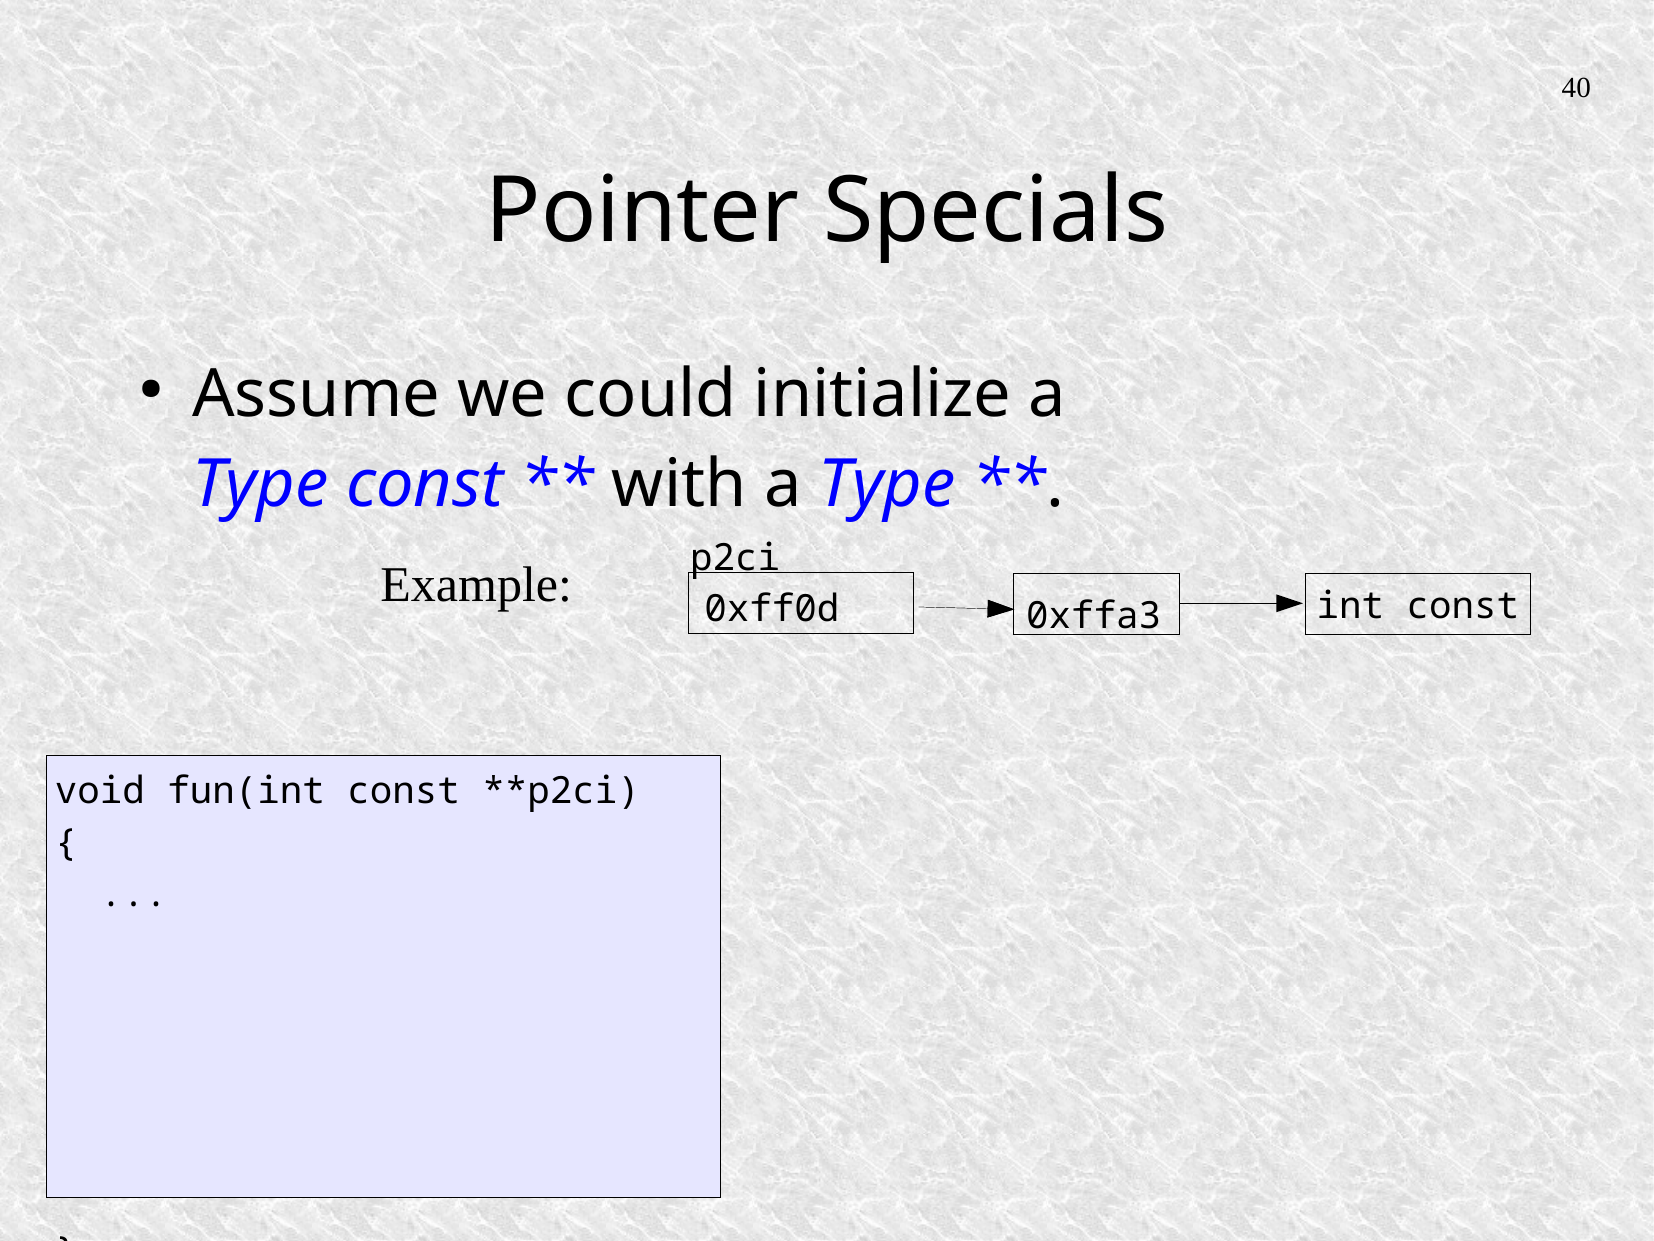

40
# Pointer Specials
Assume we could initialize a
Type const ** with a Type **.
p2ci
Example:
int const
0xff0d
0xffa3
void fun(int const **p2ci)
{
 ...
}